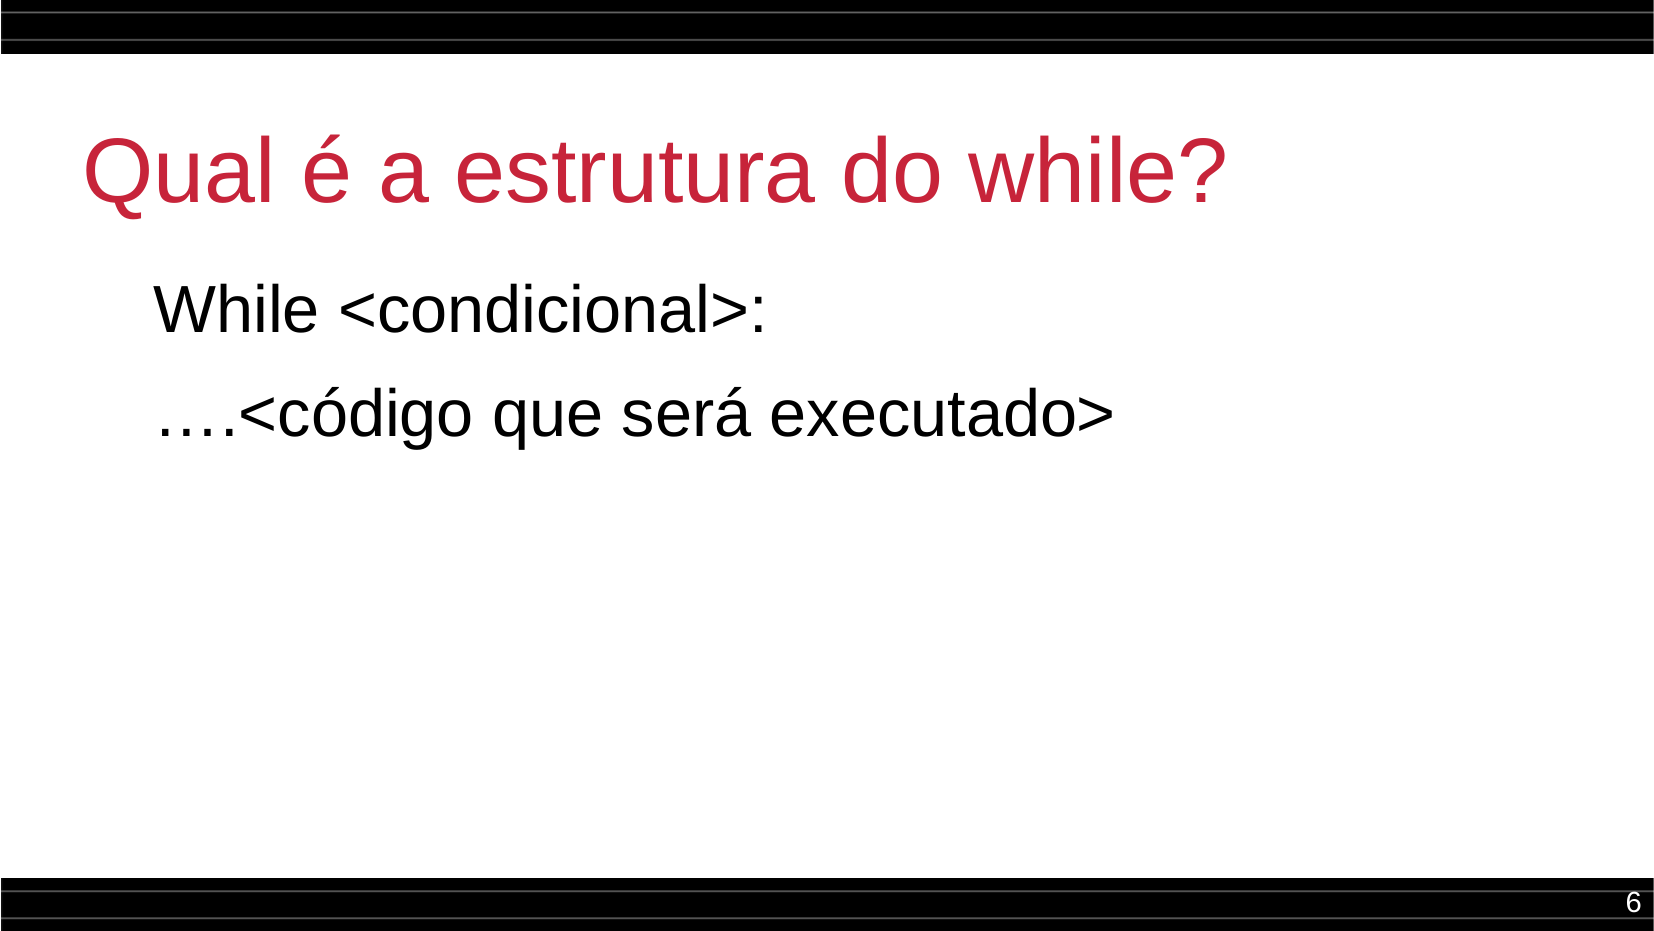

# Qual é a estrutura do while?
While <condicional>:
….<código que será executado>